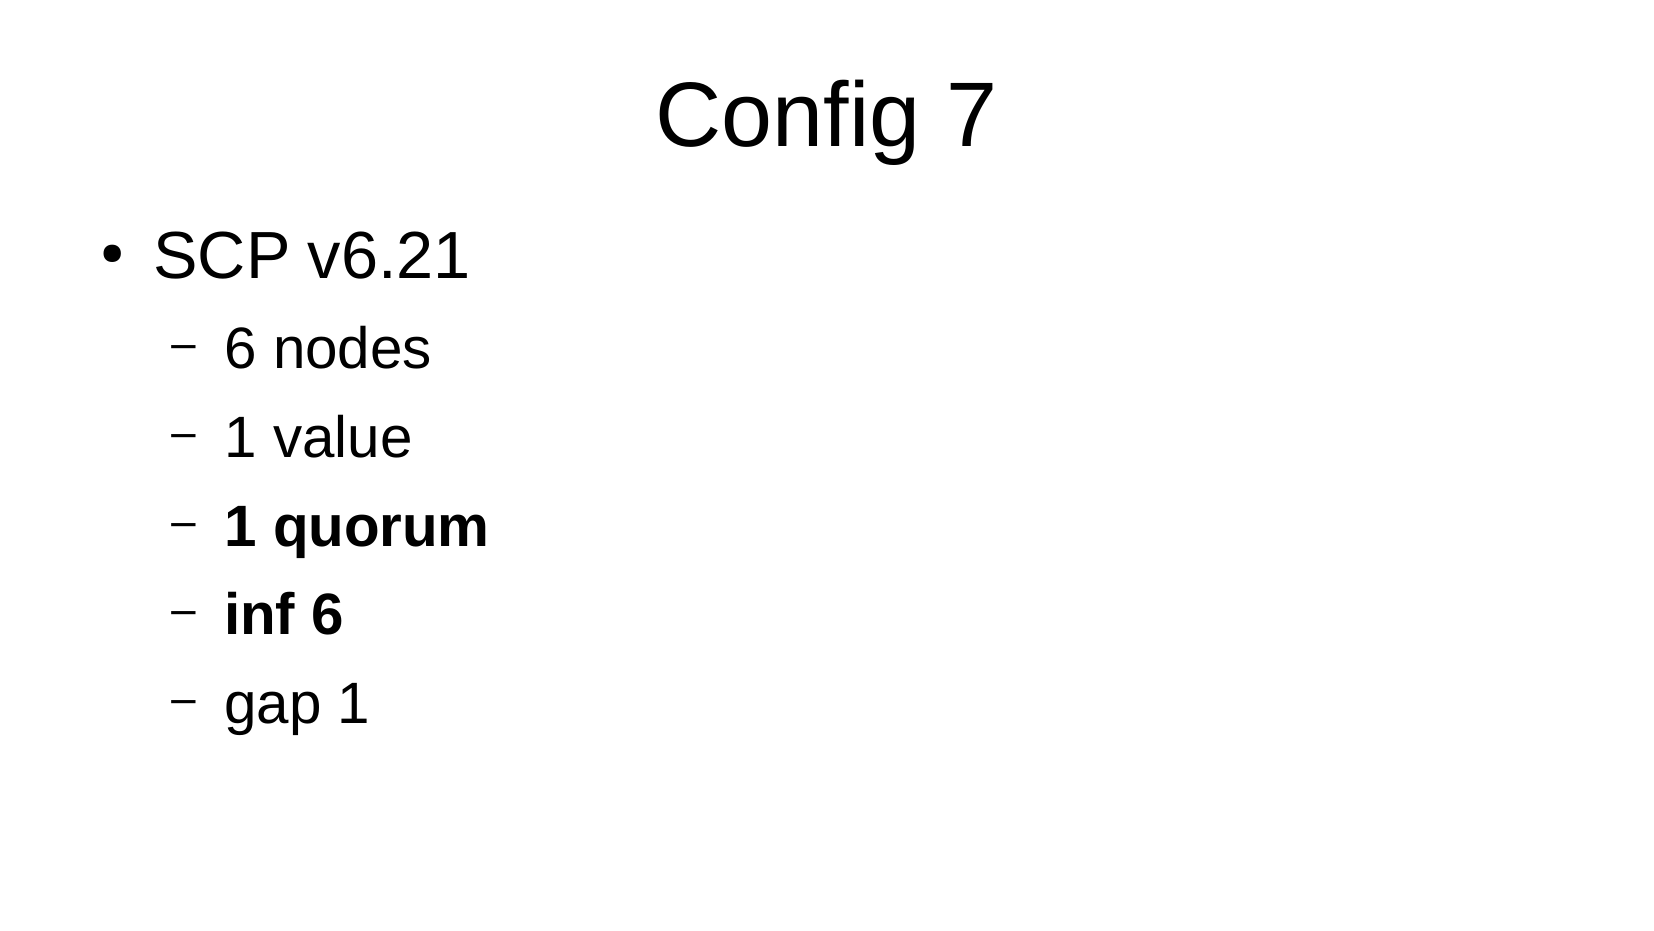

# Config 7
SCP v6.21
6 nodes
1 value
1 quorum
inf 6
gap 1